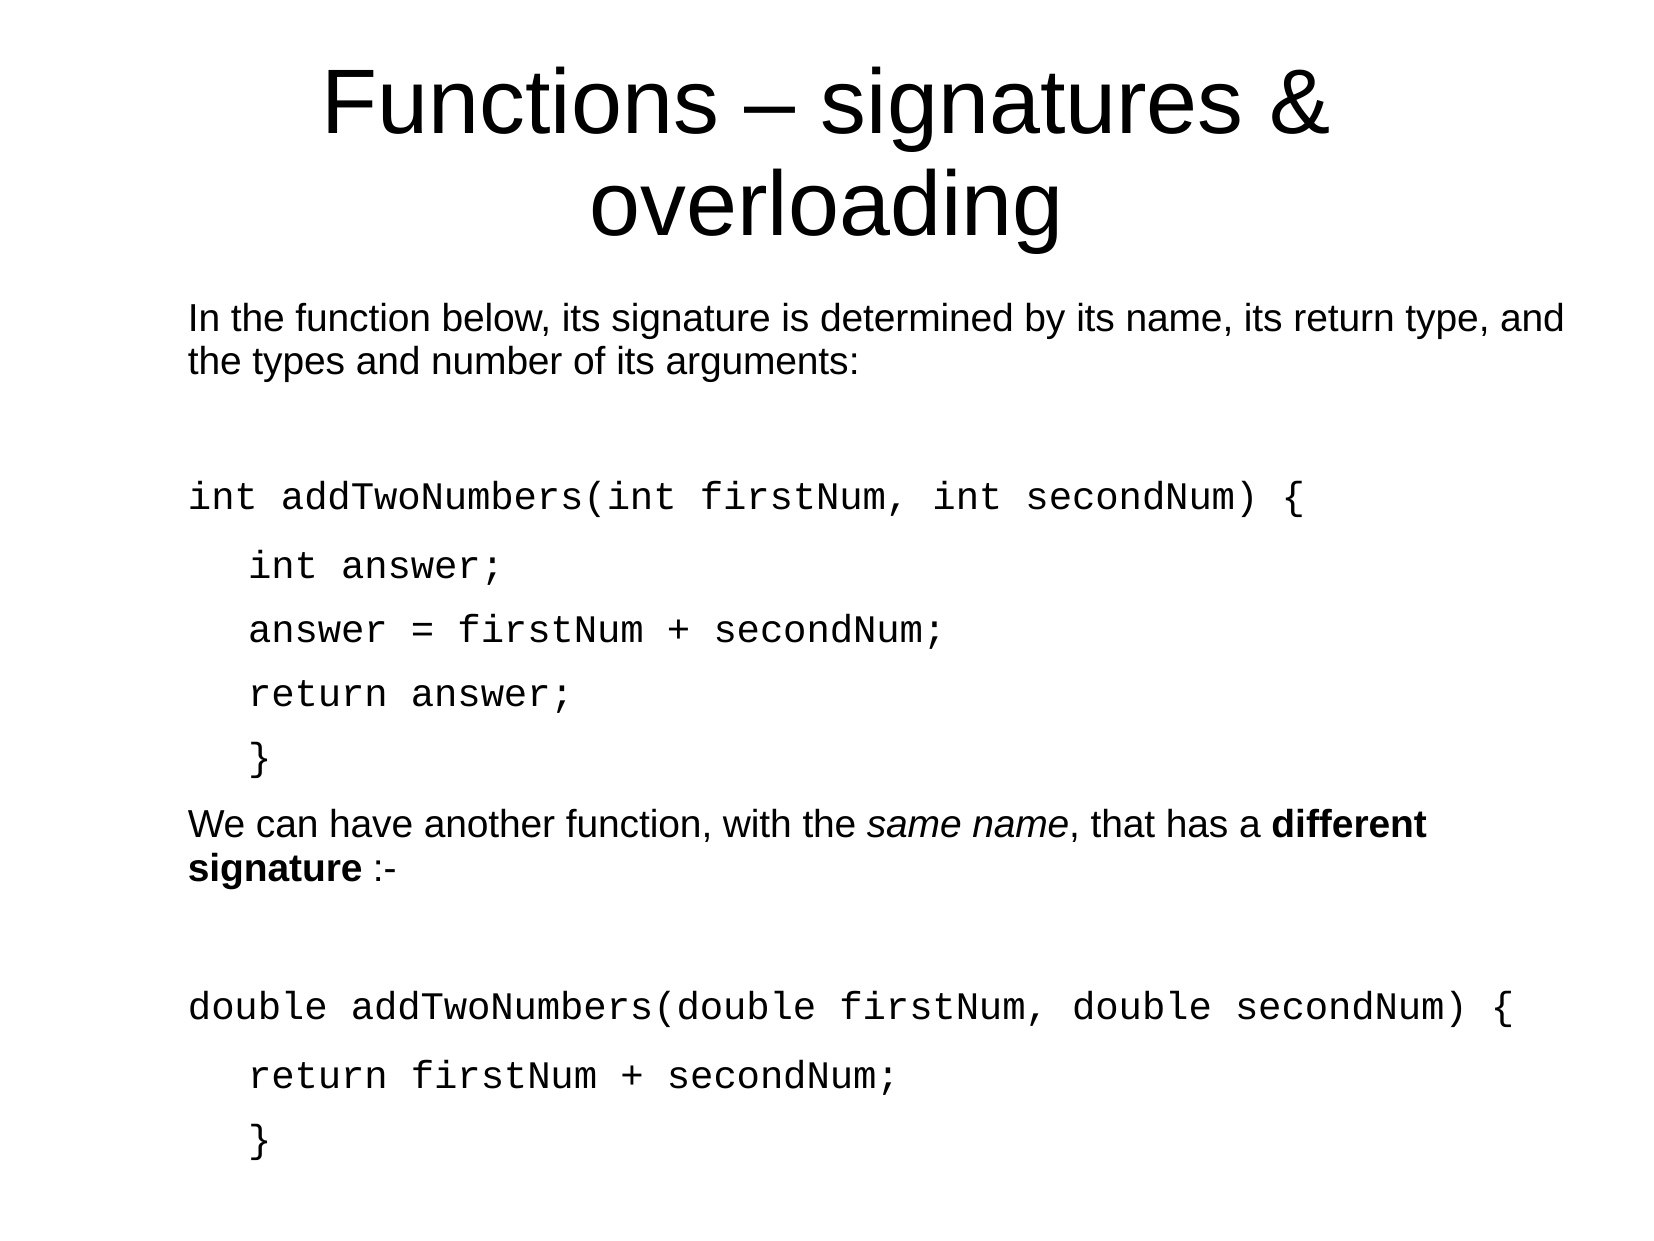

# Functions – signatures & overloading
In the function below, its signature is determined by its name, its return type, and the types and number of its arguments:
int addTwoNumbers(int firstNum, int secondNum) {
int answer;
answer = firstNum + secondNum;
return answer;
}
We can have another function, with the same name, that has a different signature :-
double addTwoNumbers(double firstNum, double secondNum) {
return firstNum + secondNum;
}